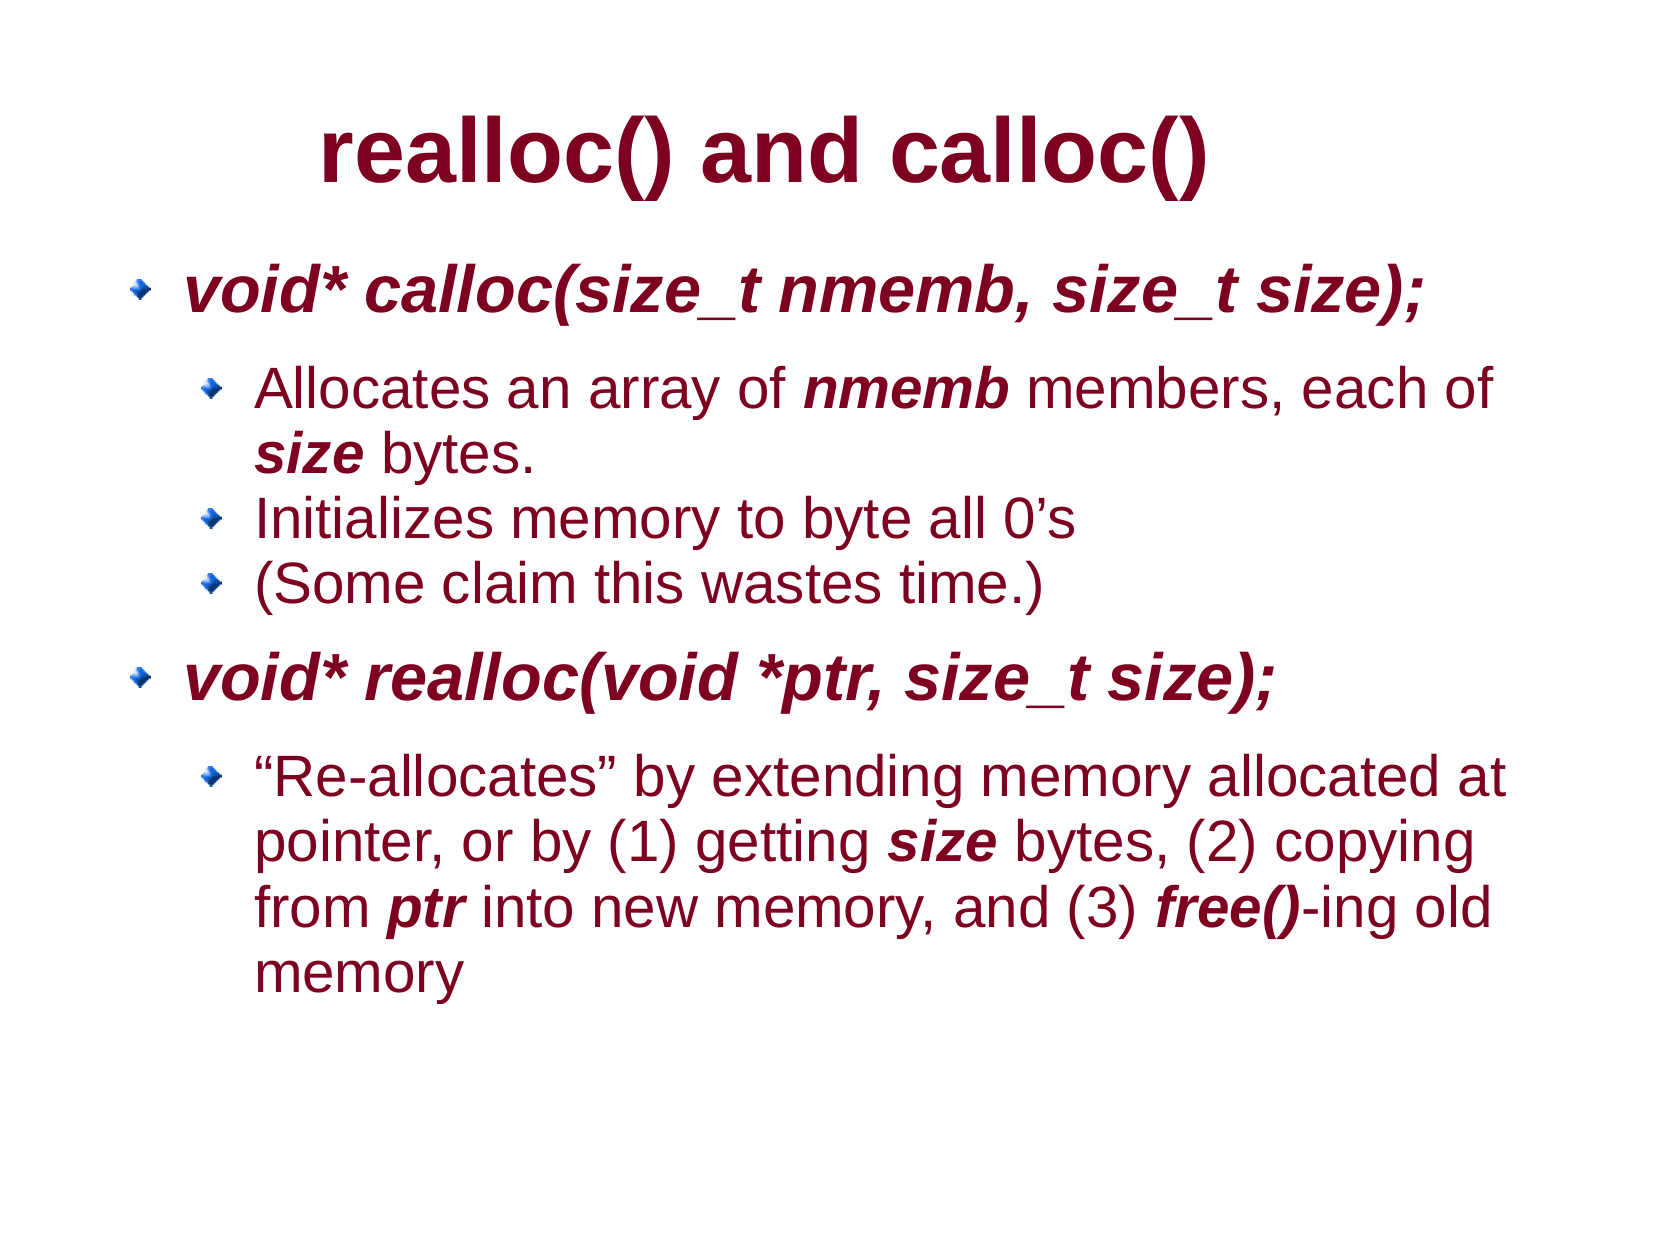

# realloc() and calloc()
void* calloc(size_t nmemb, size_t size);
Allocates an array of nmemb members, each of size bytes.
Initializes memory to byte all 0’s
(Some claim this wastes time.)
void* realloc(void *ptr, size_t size);
“Re-allocates” by extending memory allocated at pointer, or by (1) getting size bytes, (2) copying from ptr into new memory, and (3) free()-ing old memory